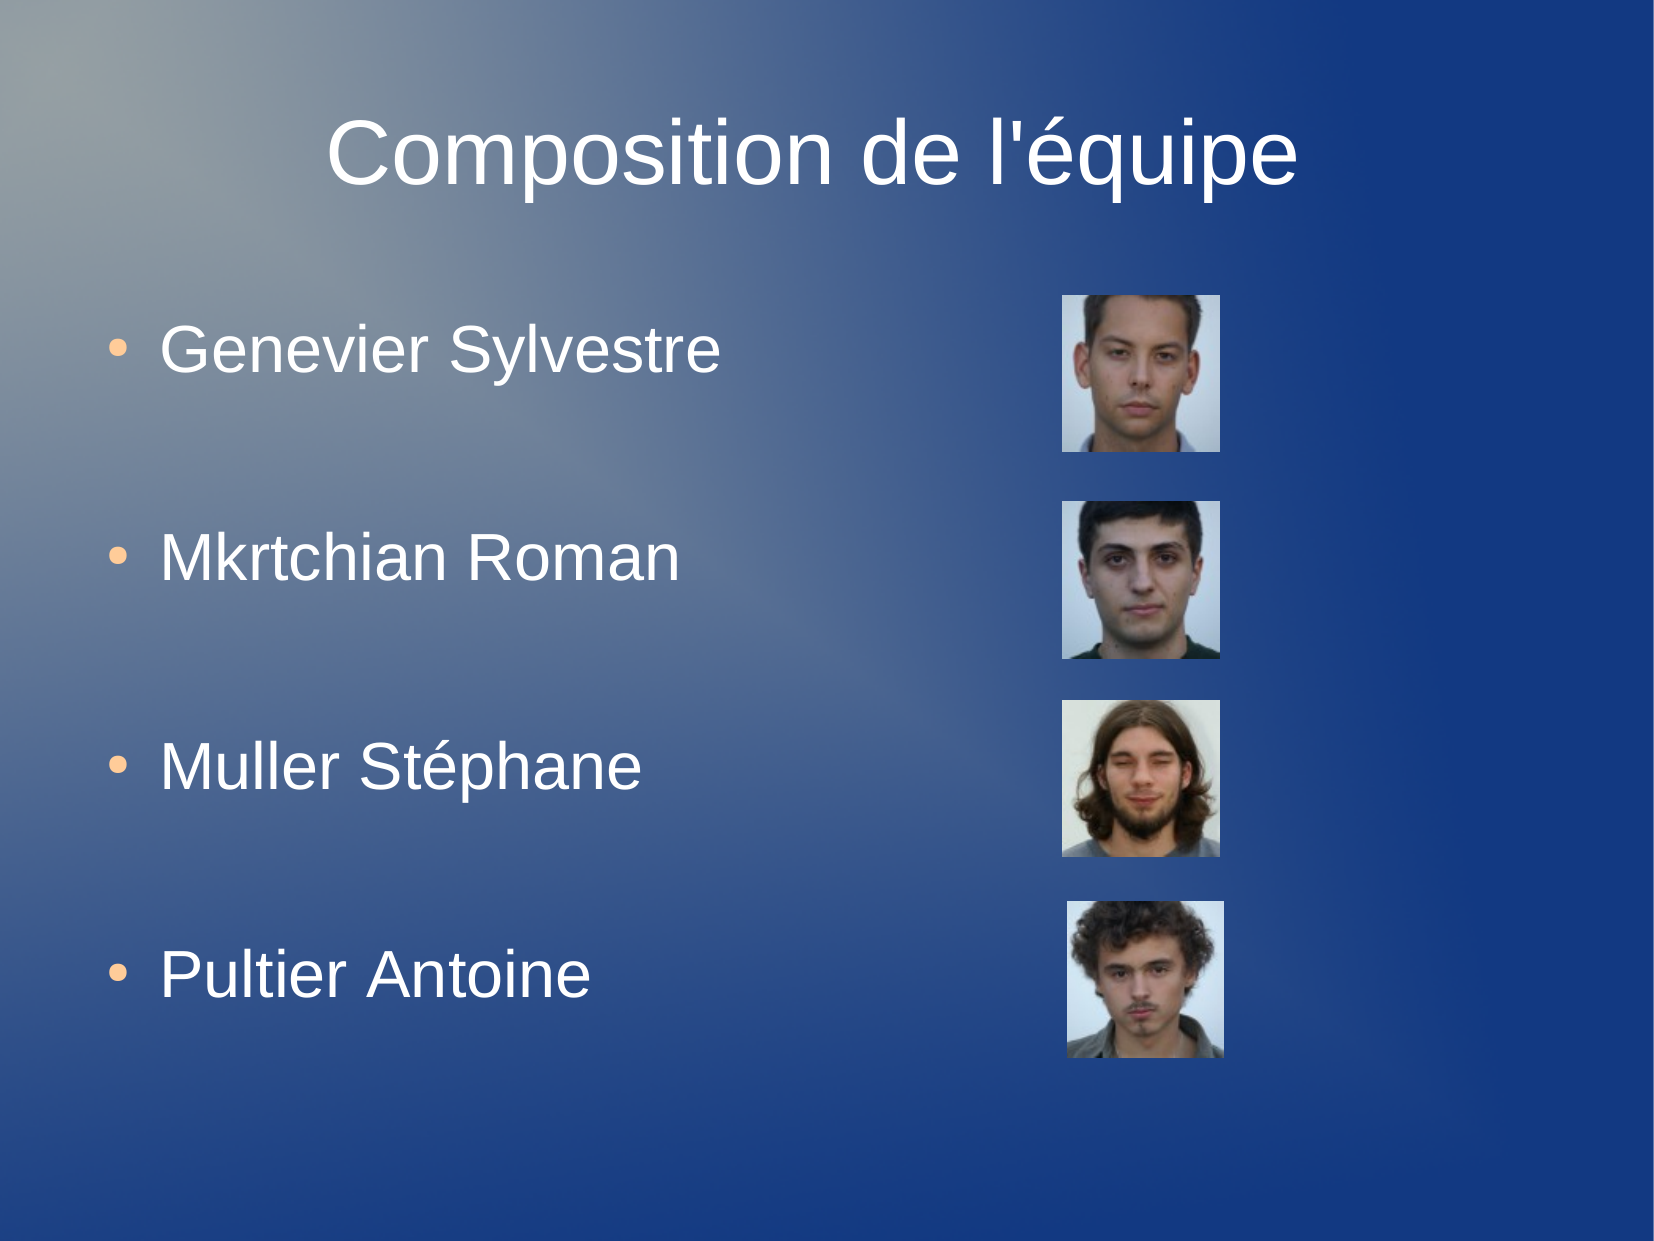

# Composition de l'équipe
Genevier Sylvestre
Mkrtchian Roman
Muller Stéphane
Pultier Antoine